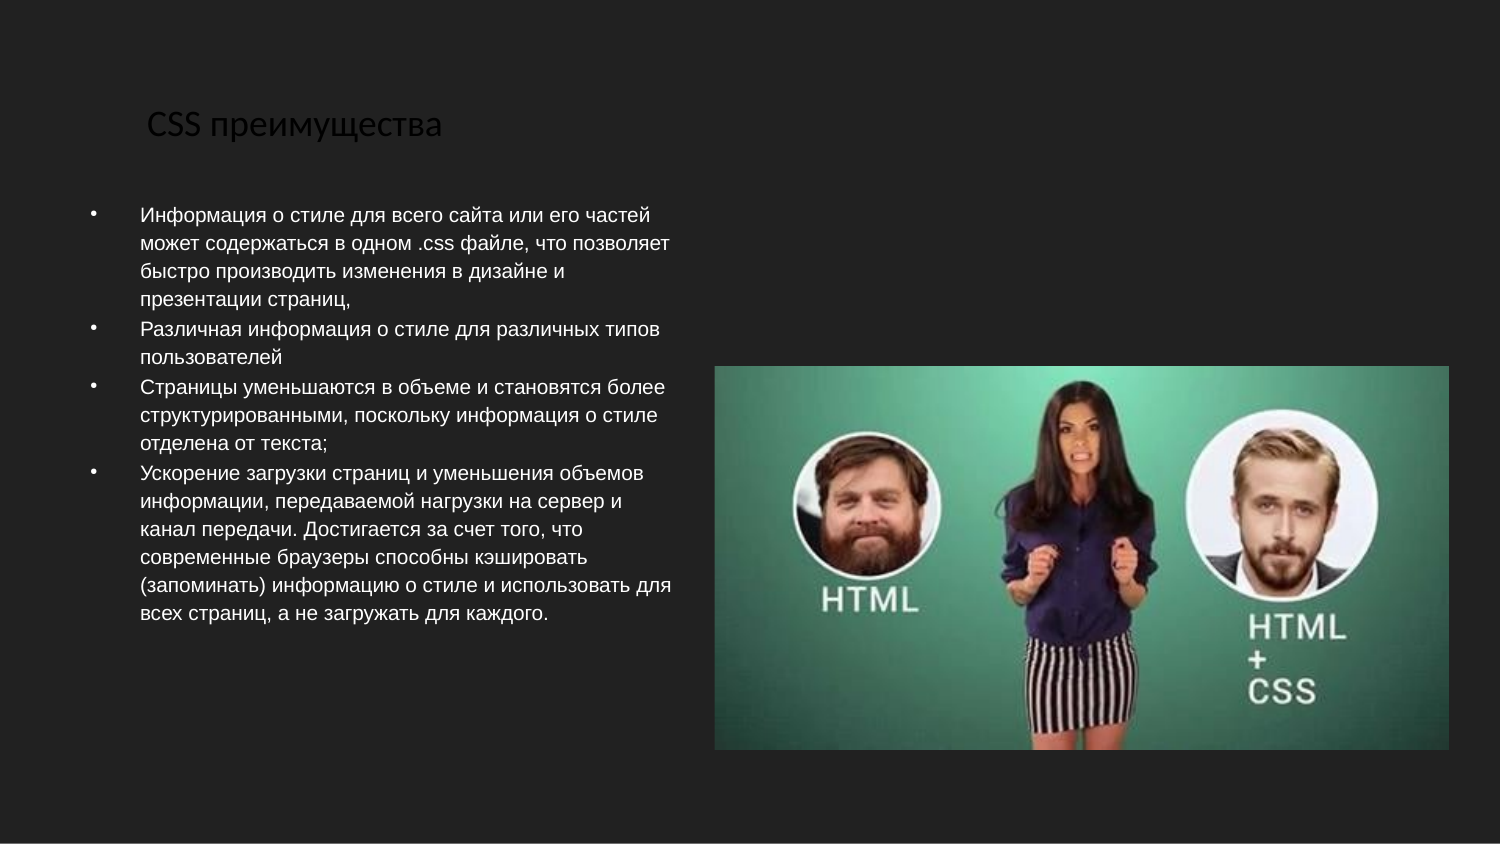

# CSS преимущества
Информация о стиле для всего сайта или его частей может содержаться в одном .css файле, что позволяет быстро производить изменения в дизайне и презентации страниц,
Различная информация о стиле для различных типов пользователей
Страницы уменьшаются в объеме и становятся более структурированными, поскольку информация о стиле отделена от текста;
Ускорение загрузки страниц и уменьшения объемов информации, передаваемой нагрузки на сервер и канал передачи. Достигается за счет того, что современные браузеры способны кэшировать (запоминать) информацию о стиле и использовать для всех страниц, а не загружать для каждого.